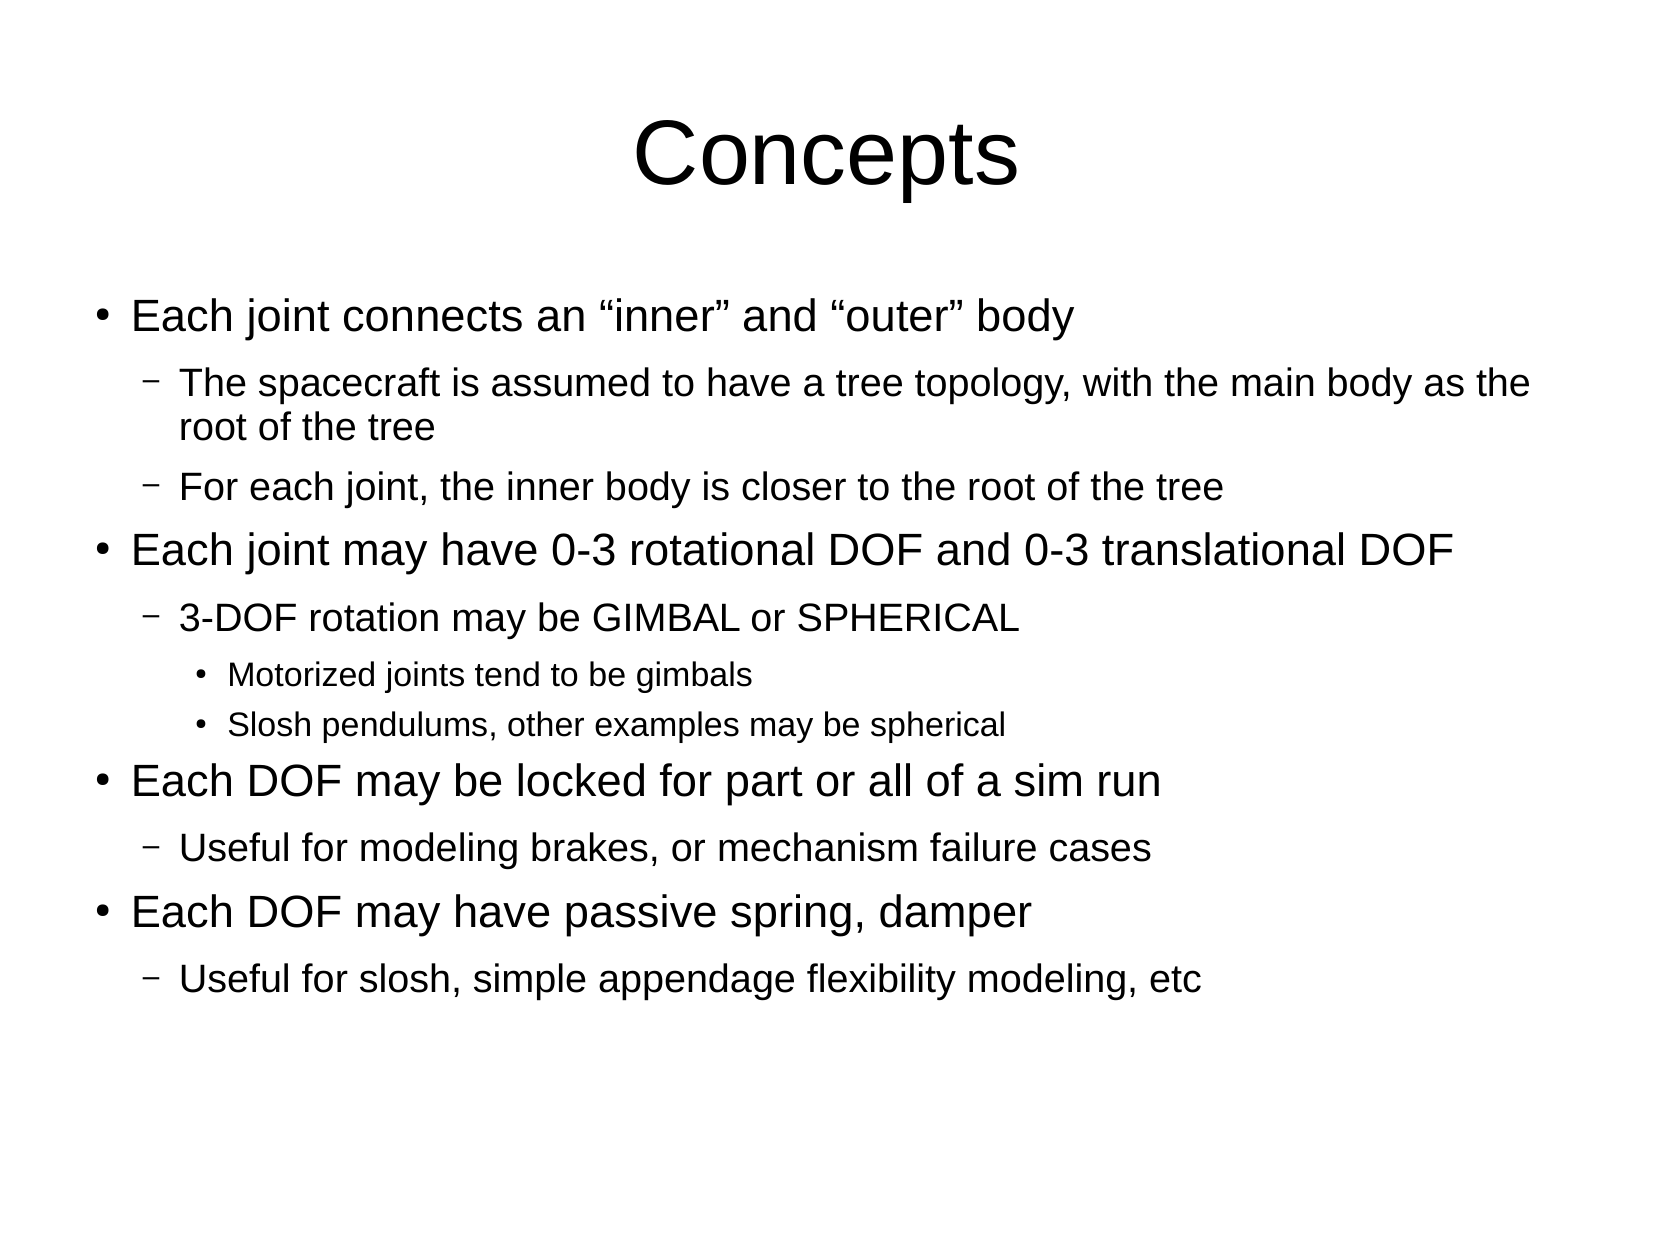

# Concepts
Each joint connects an “inner” and “outer” body
The spacecraft is assumed to have a tree topology, with the main body as the root of the tree
For each joint, the inner body is closer to the root of the tree
Each joint may have 0-3 rotational DOF and 0-3 translational DOF
3-DOF rotation may be GIMBAL or SPHERICAL
Motorized joints tend to be gimbals
Slosh pendulums, other examples may be spherical
Each DOF may be locked for part or all of a sim run
Useful for modeling brakes, or mechanism failure cases
Each DOF may have passive spring, damper
Useful for slosh, simple appendage flexibility modeling, etc